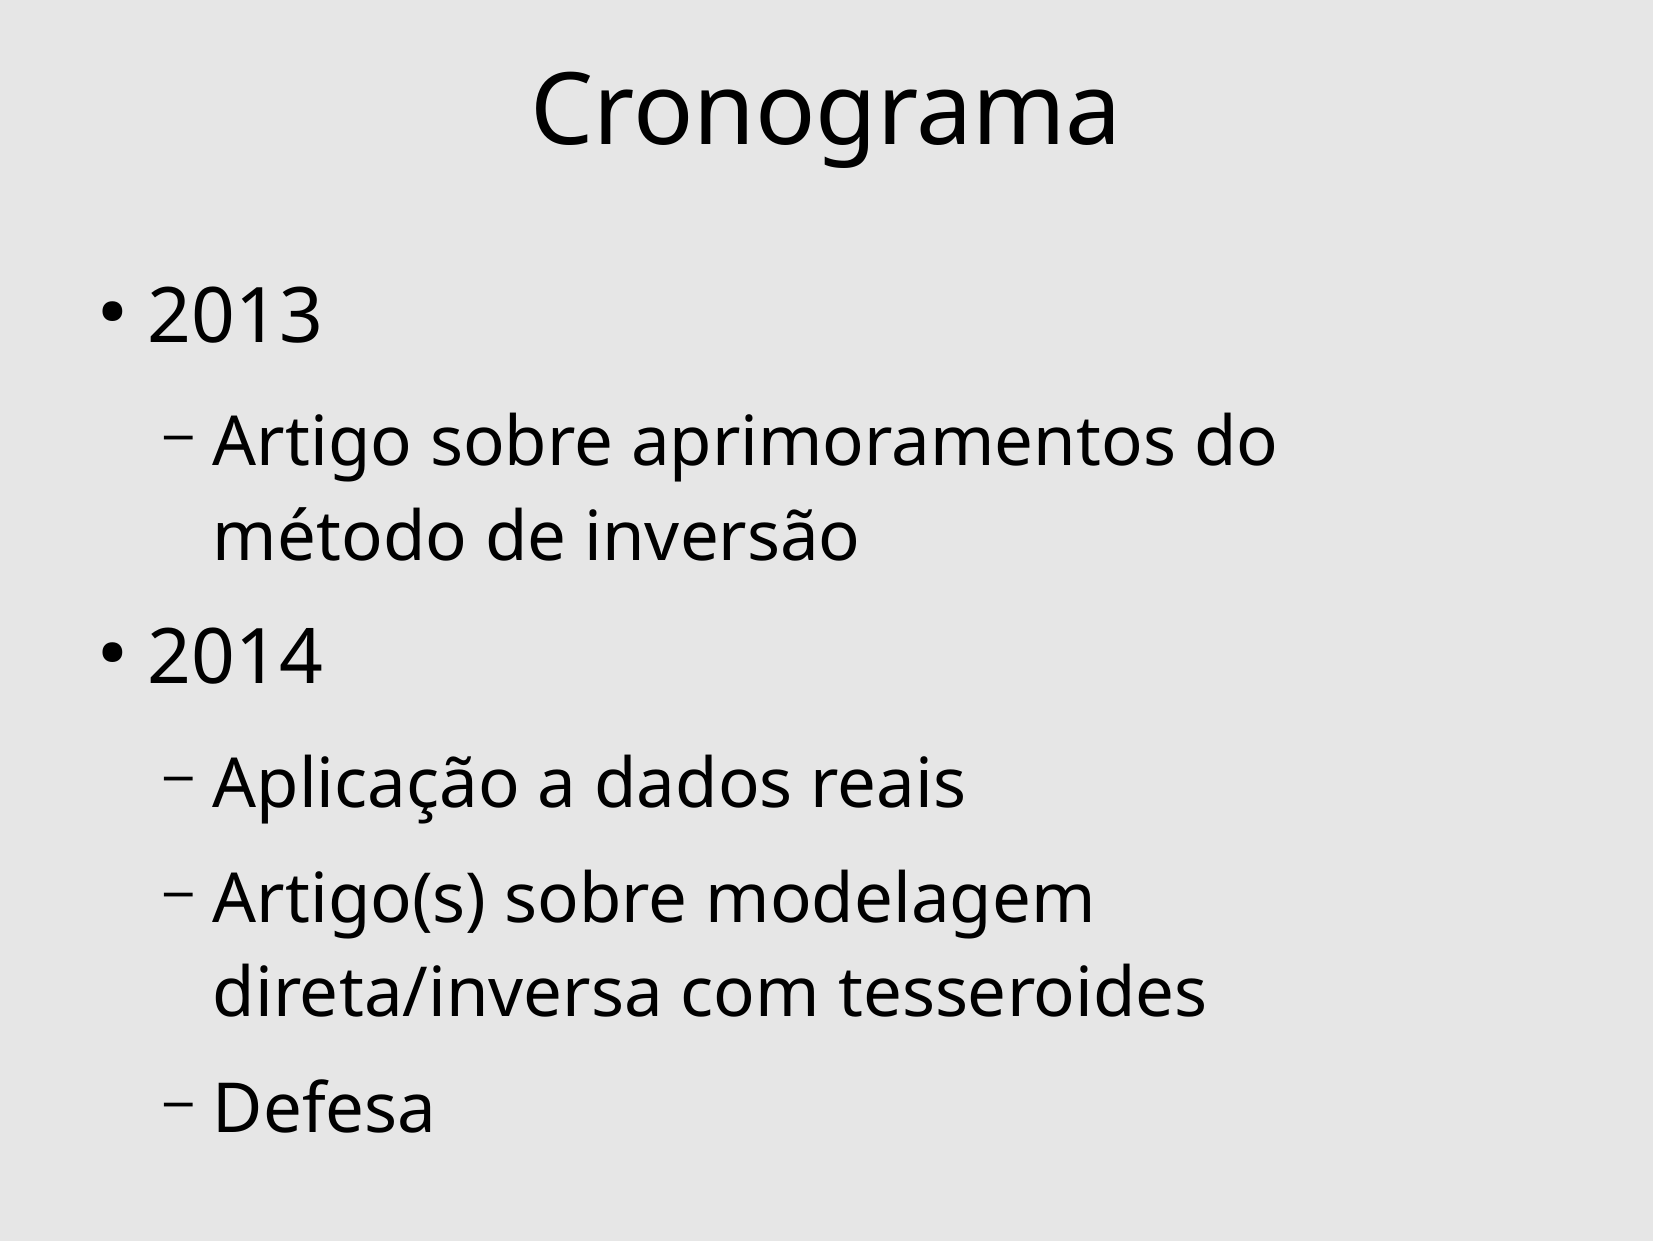

# Cronograma
2013
Artigo sobre aprimoramentos do método de inversão
2014
Aplicação a dados reais
Artigo(s) sobre modelagem direta/inversa com tesseroides
Defesa